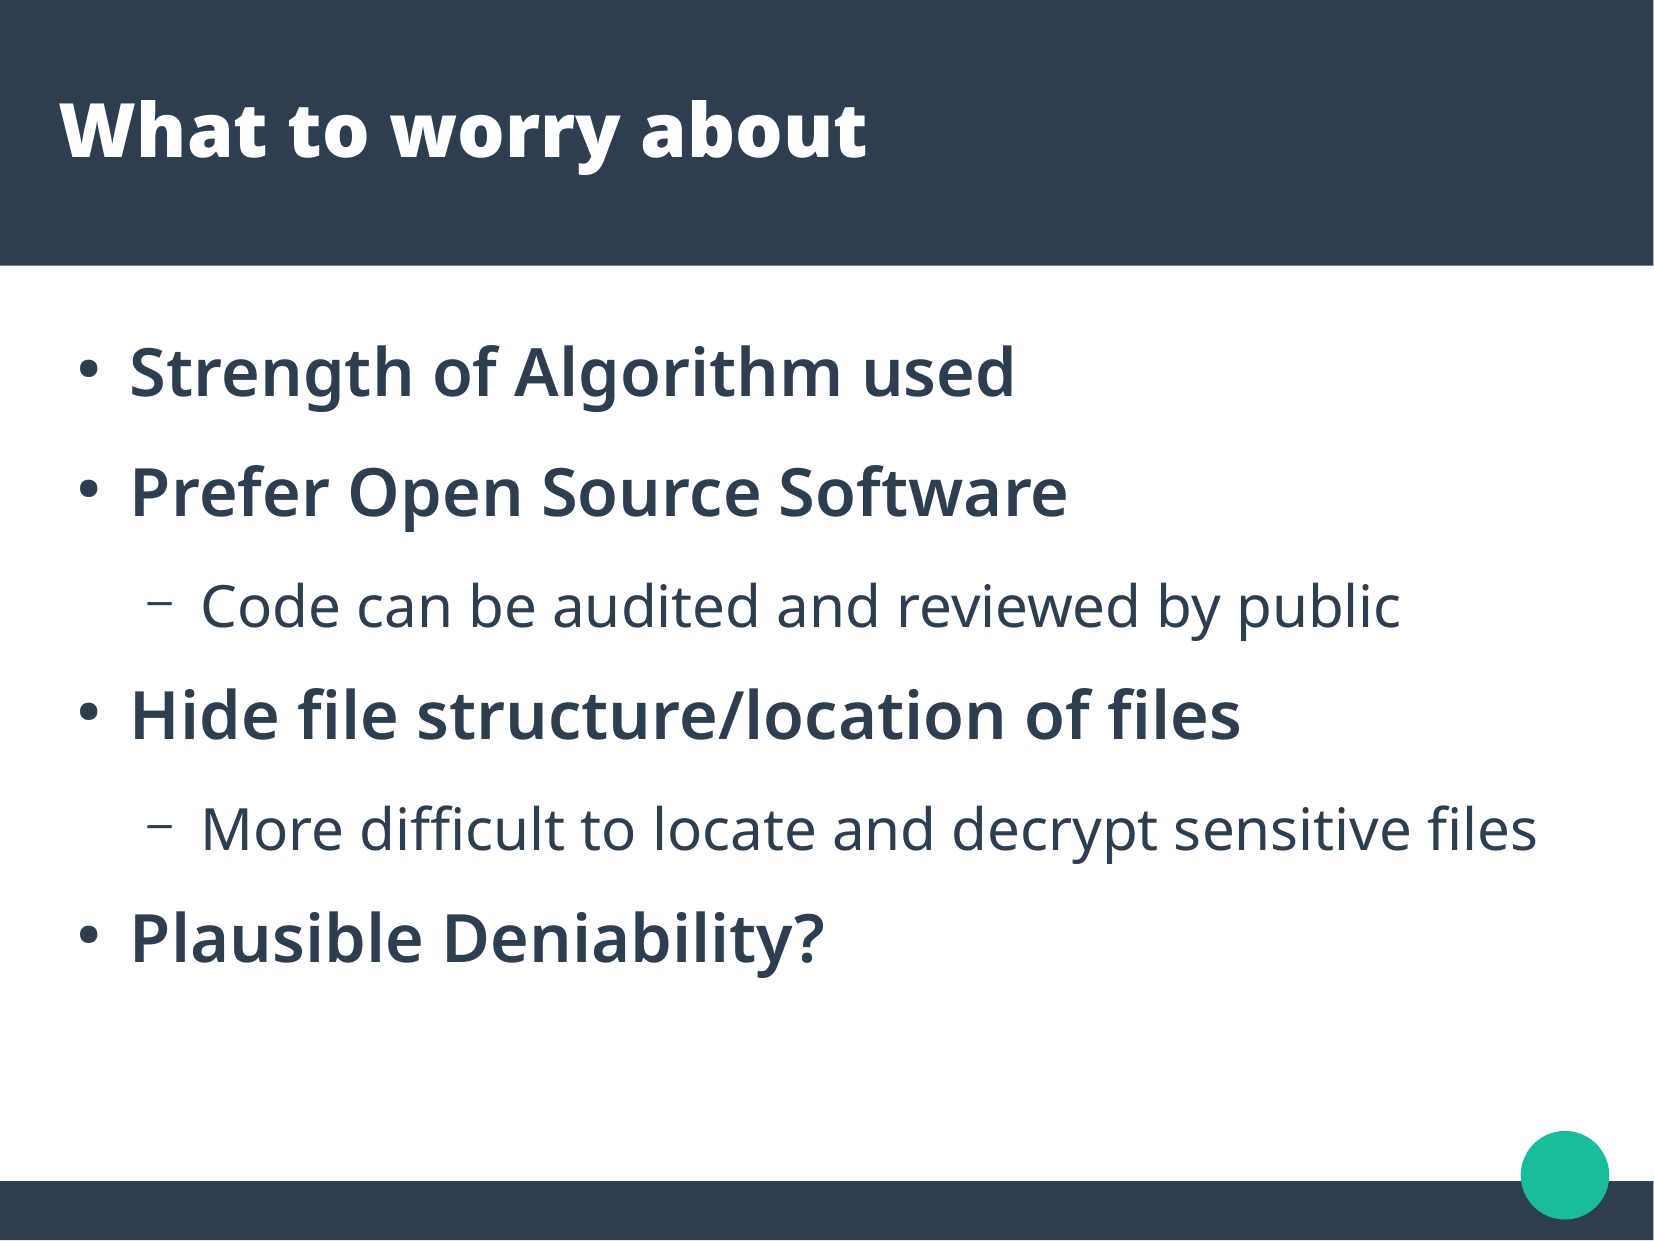

# What to worry about
Strength of Algorithm used
Prefer Open Source Software
Code can be audited and reviewed by public
Hide file structure/location of files
More difficult to locate and decrypt sensitive files
Plausible Deniability?